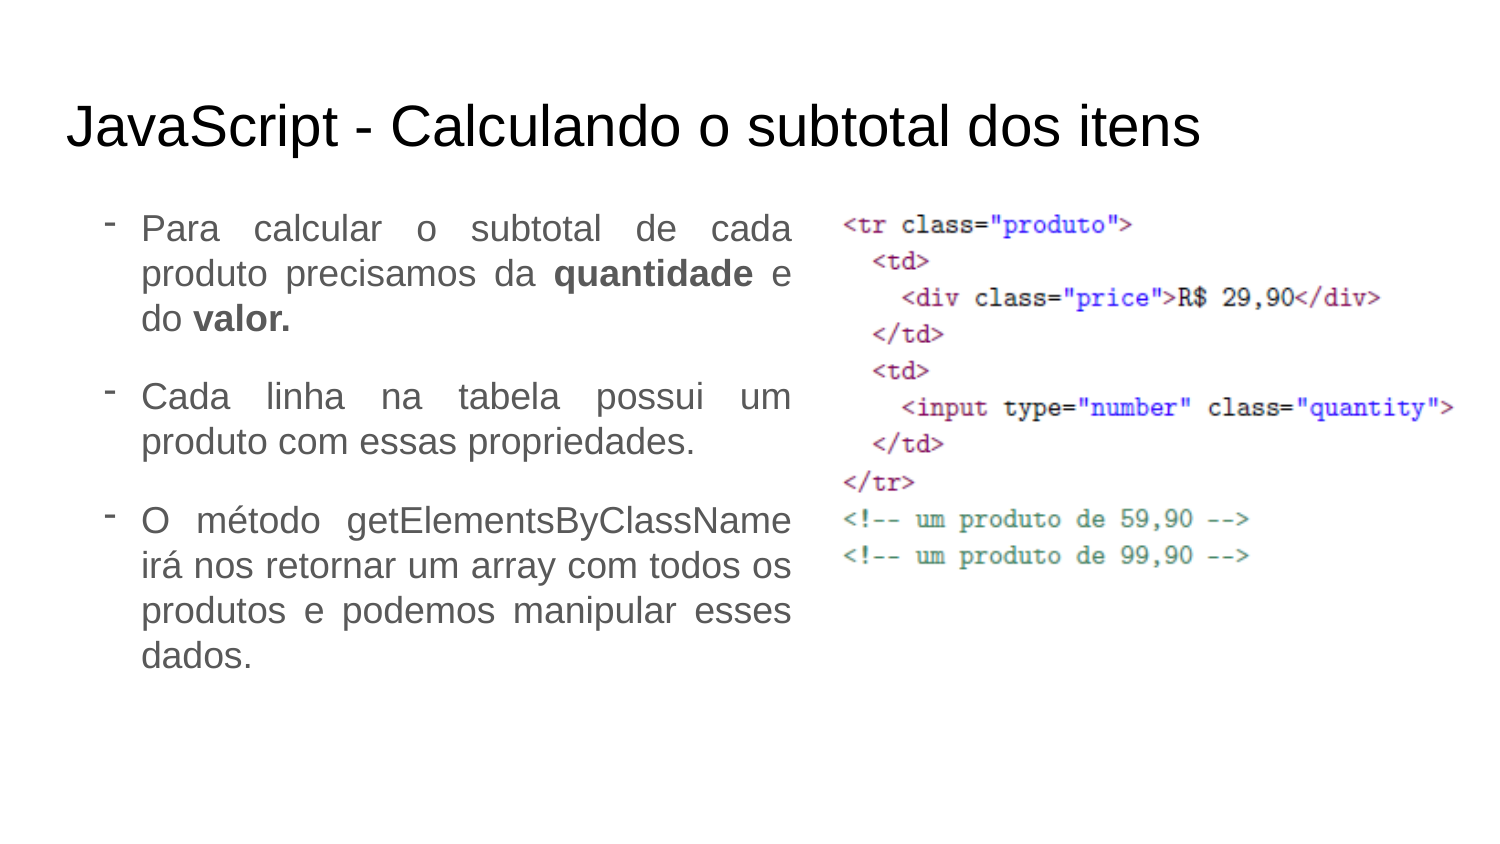

# JavaScript - Calculando o subtotal dos itens
Para calcular o subtotal de cada produto precisamos da quantidade e do valor.
Cada linha na tabela possui um produto com essas propriedades.
O método getElementsByClassName irá nos retornar um array com todos os produtos e podemos manipular esses dados.